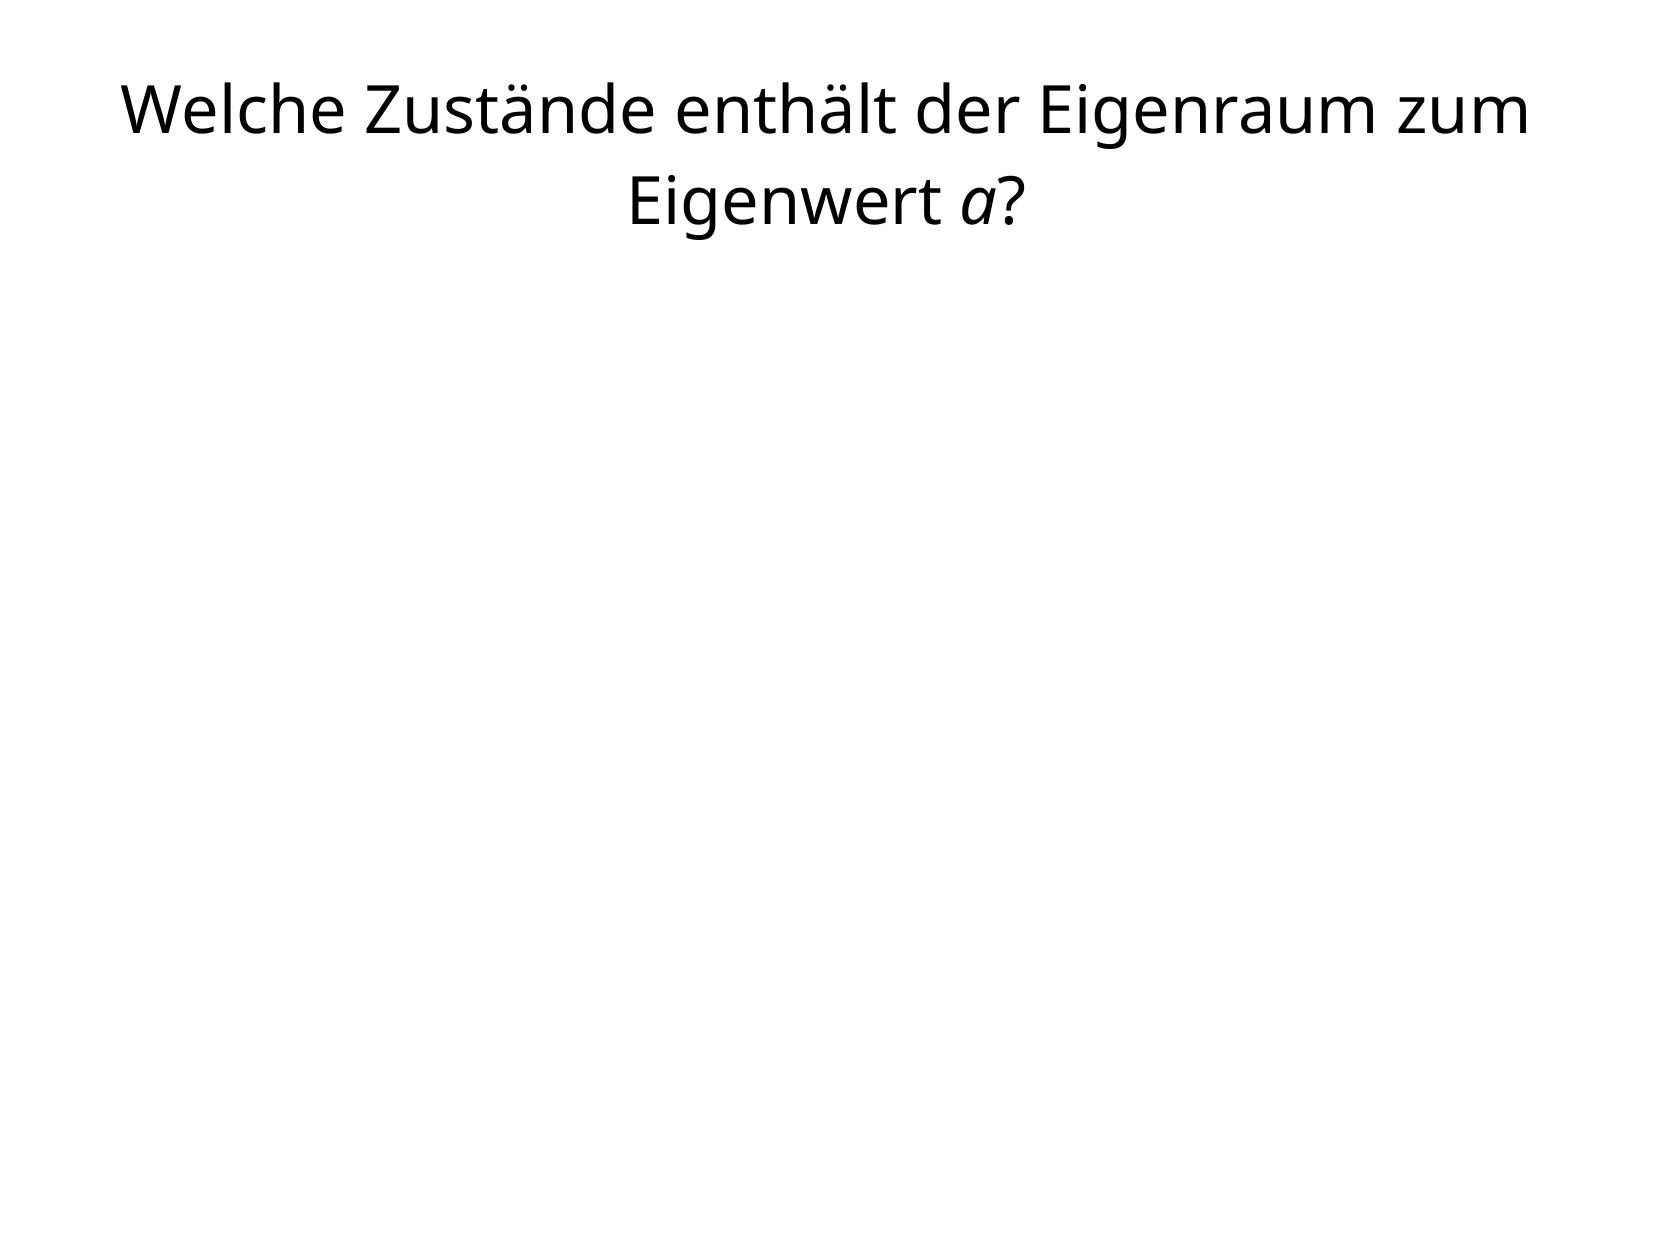

# Welche Zustände enthält der Eigenraum zum Eigenwert a?